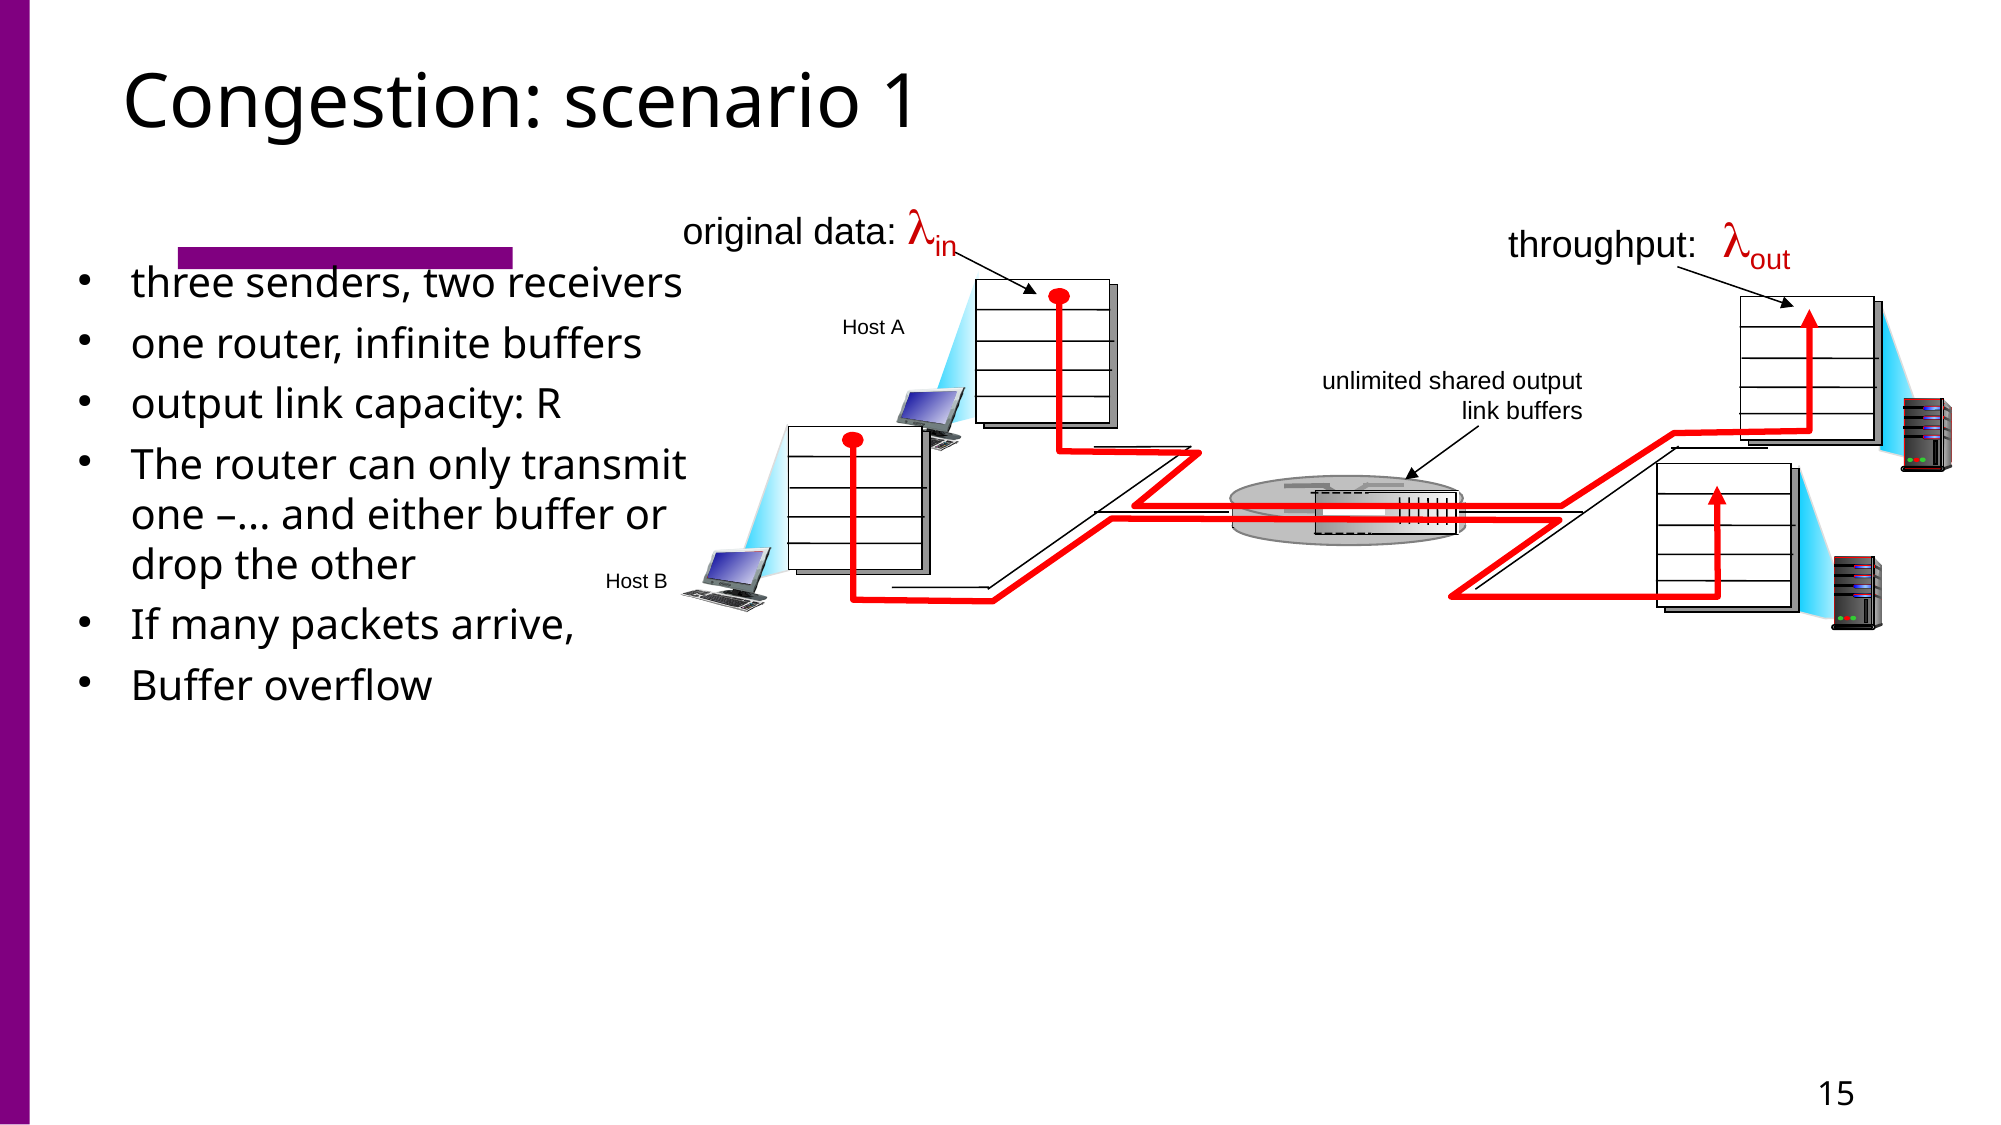

# Congestion: scenario 1
original data: in
throughput:out
three senders, two receivers
one router, infinite buffers
output link capacity: R
The router can only transmit one –... and either buffer or drop the other
If many packets arrive,
Buffer overflow
Host A
unlimited shared output link buffers
Host B